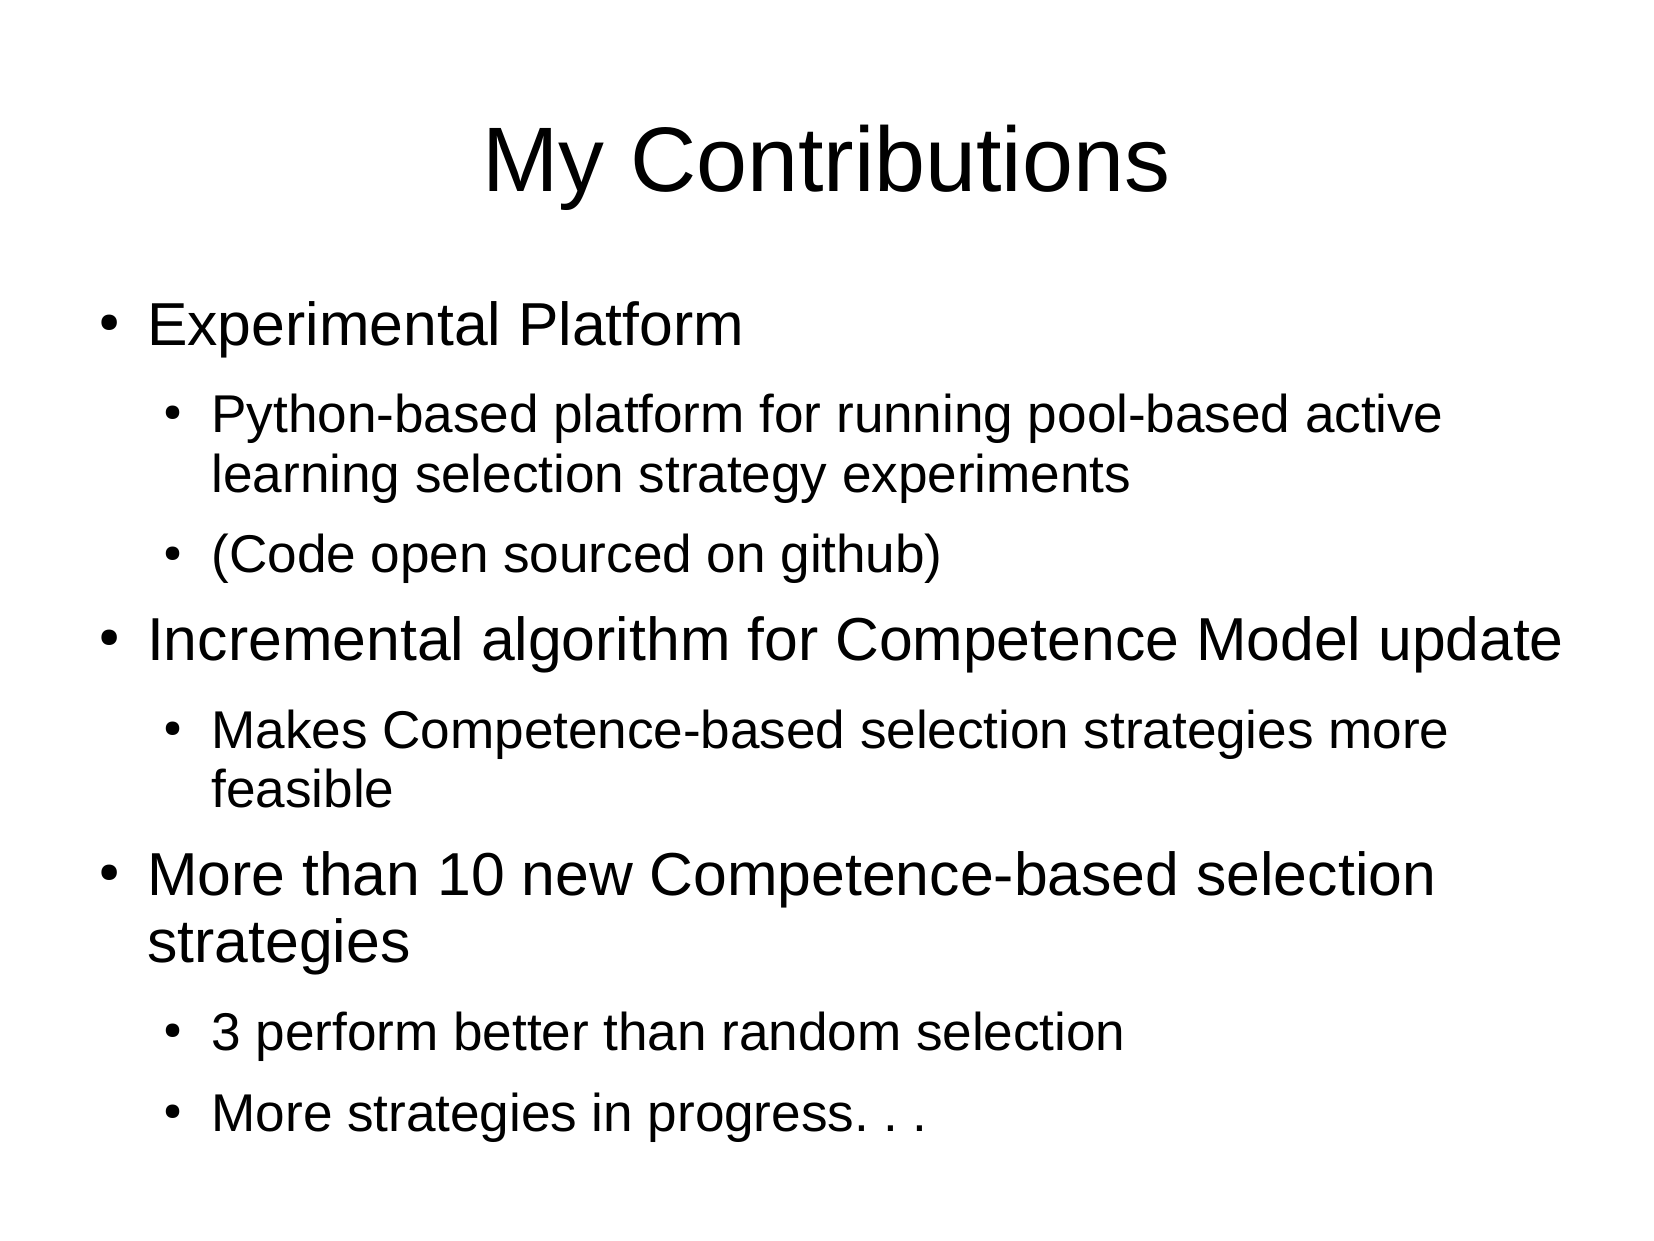

My Contributions
# Experimental Platform
Python-based platform for running pool-based active learning selection strategy experiments
(Code open sourced on github)
Incremental algorithm for Competence Model update
Makes Competence-based selection strategies more feasible
More than 10 new Competence-based selection strategies
3 perform better than random selection
More strategies in progress. . .